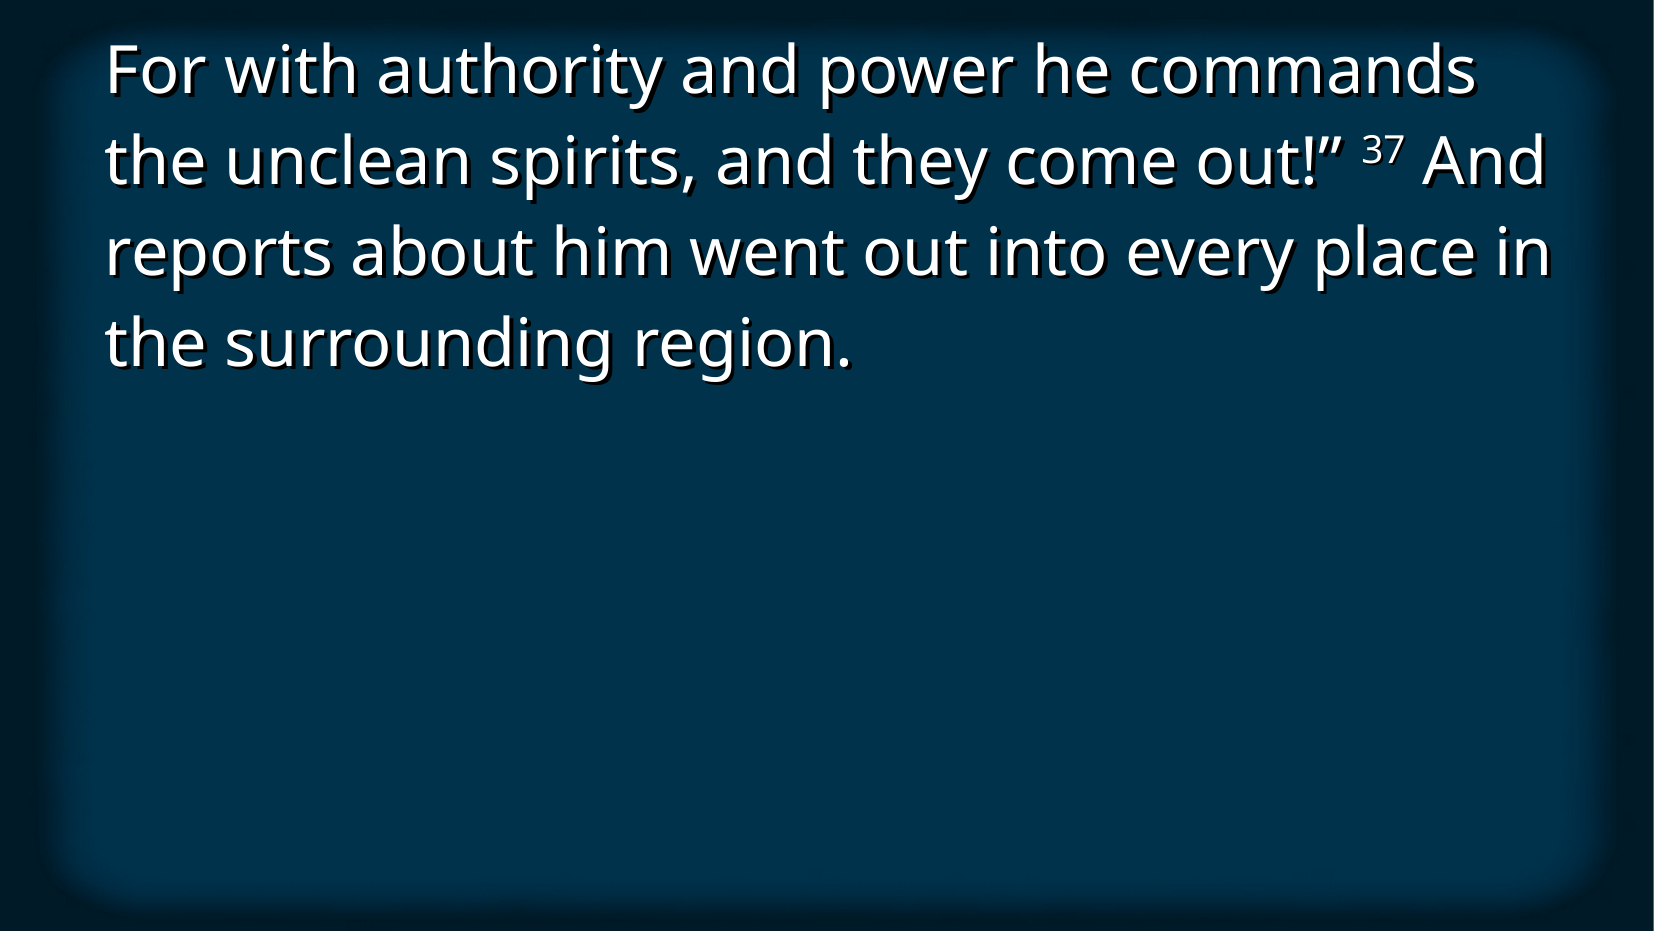

For with authority and power he commands the unclean spirits, and they come out!” 37 And reports about him went out into every place in the surrounding region.